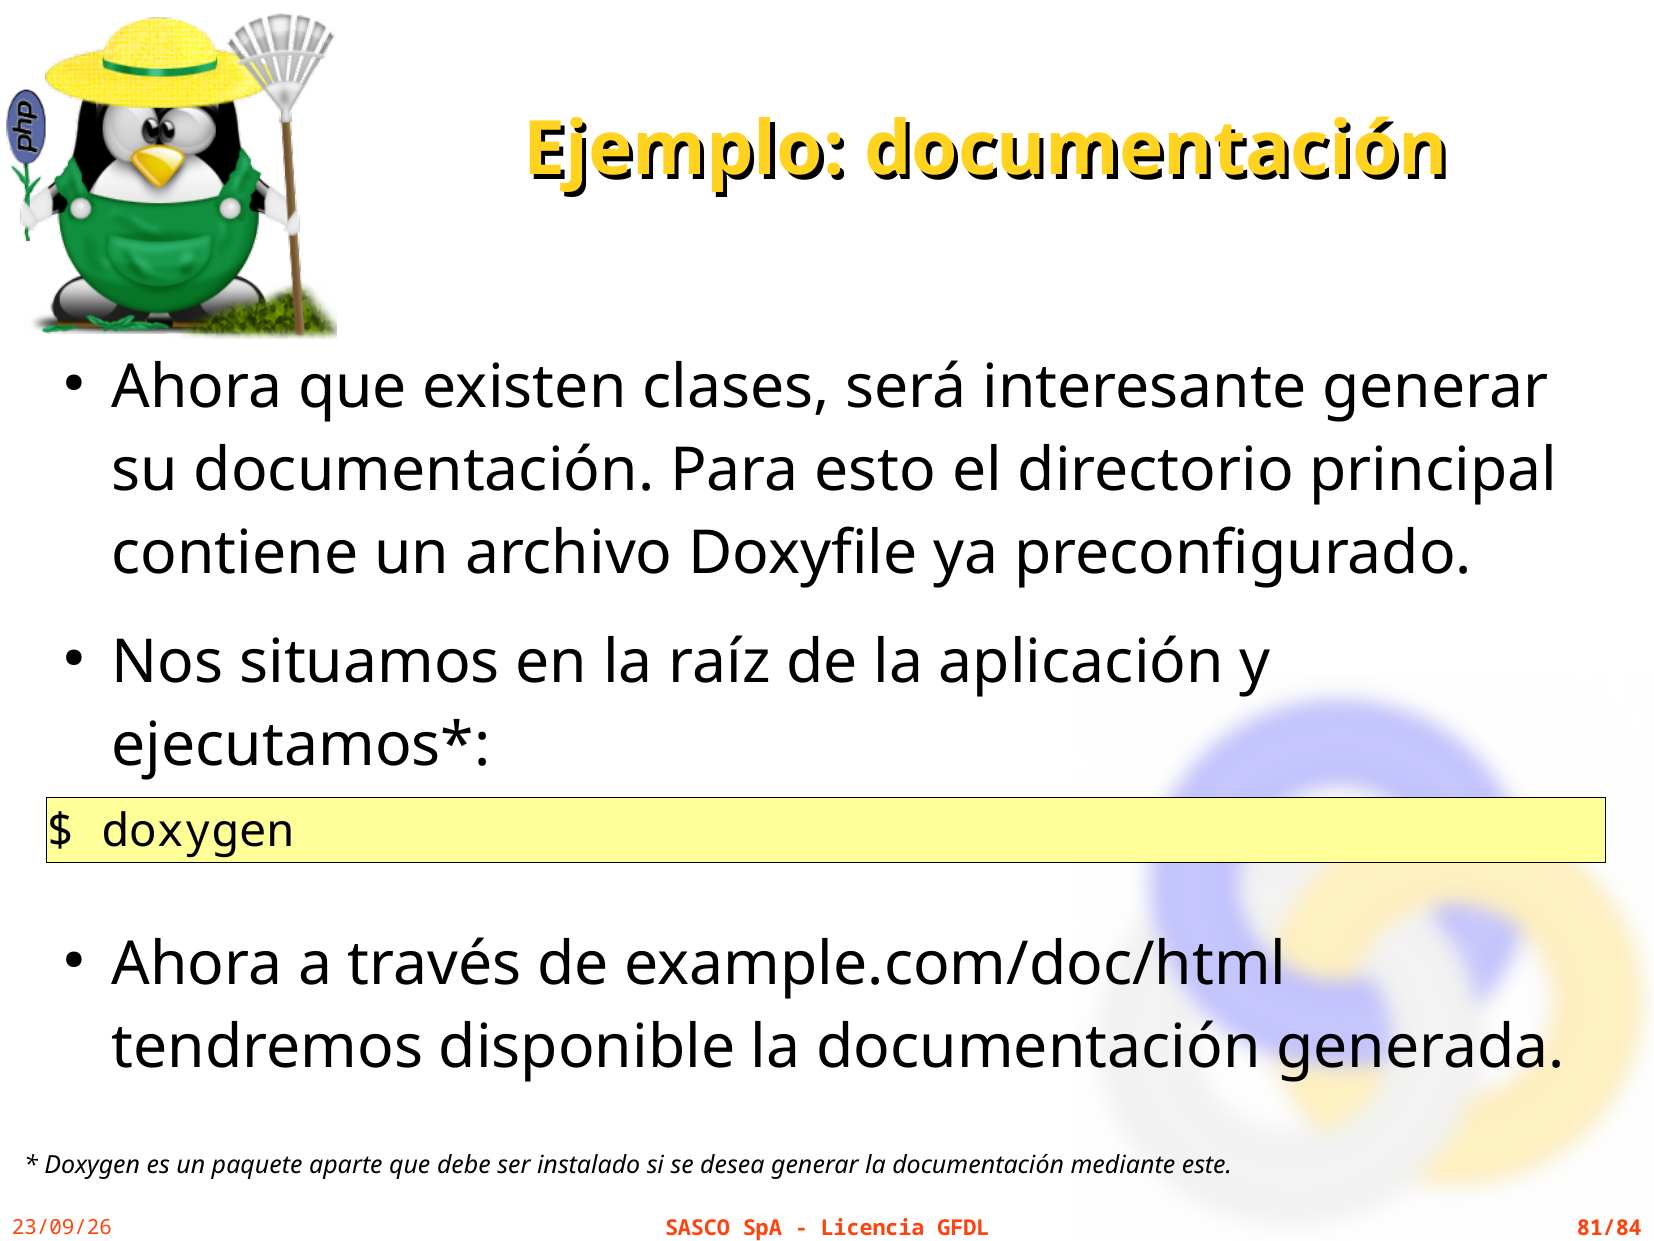

# Ejemplo: documentación
Ahora que existen clases, será interesante generar su documentación. Para esto el directorio principal contiene un archivo Doxyfile ya preconfigurado.
Nos situamos en la raíz de la aplicación y ejecutamos*:
Ahora a través de example.com/doc/html tendremos disponible la documentación generada.
$ doxygen
* Doxygen es un paquete aparte que debe ser instalado si se desea generar la documentación mediante este.
SASCO SpA - Licencia GFDL
81